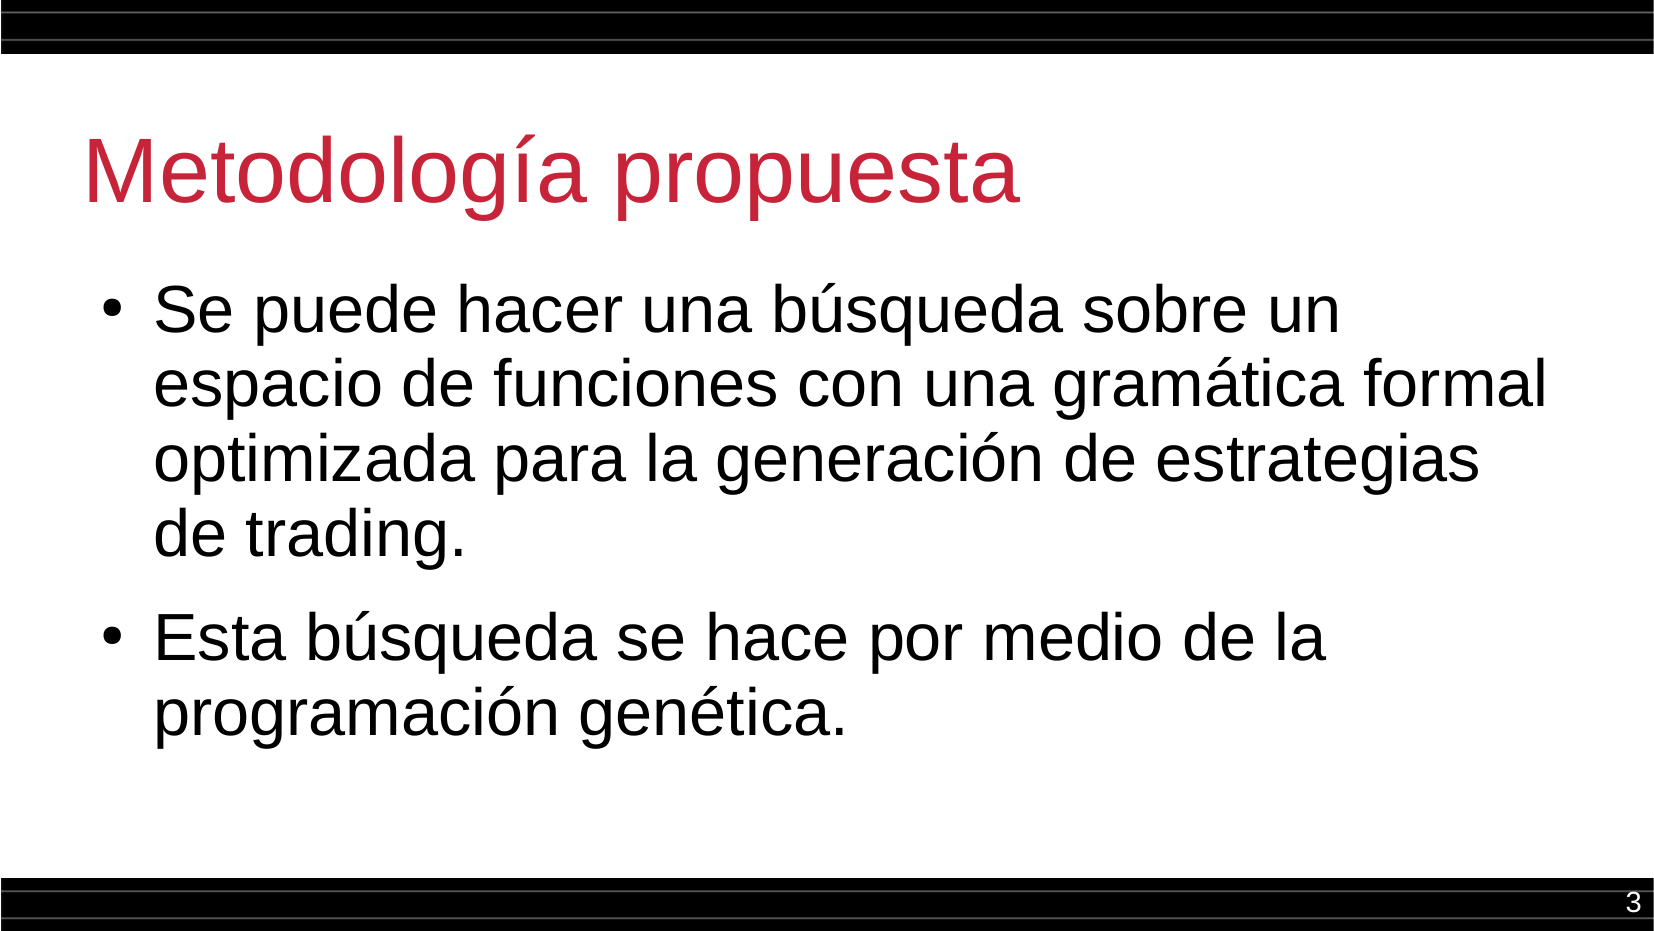

# Metodología propuesta
Se puede hacer una búsqueda sobre un espacio de funciones con una gramática formal optimizada para la generación de estrategias de trading.
Esta búsqueda se hace por medio de la programación genética.